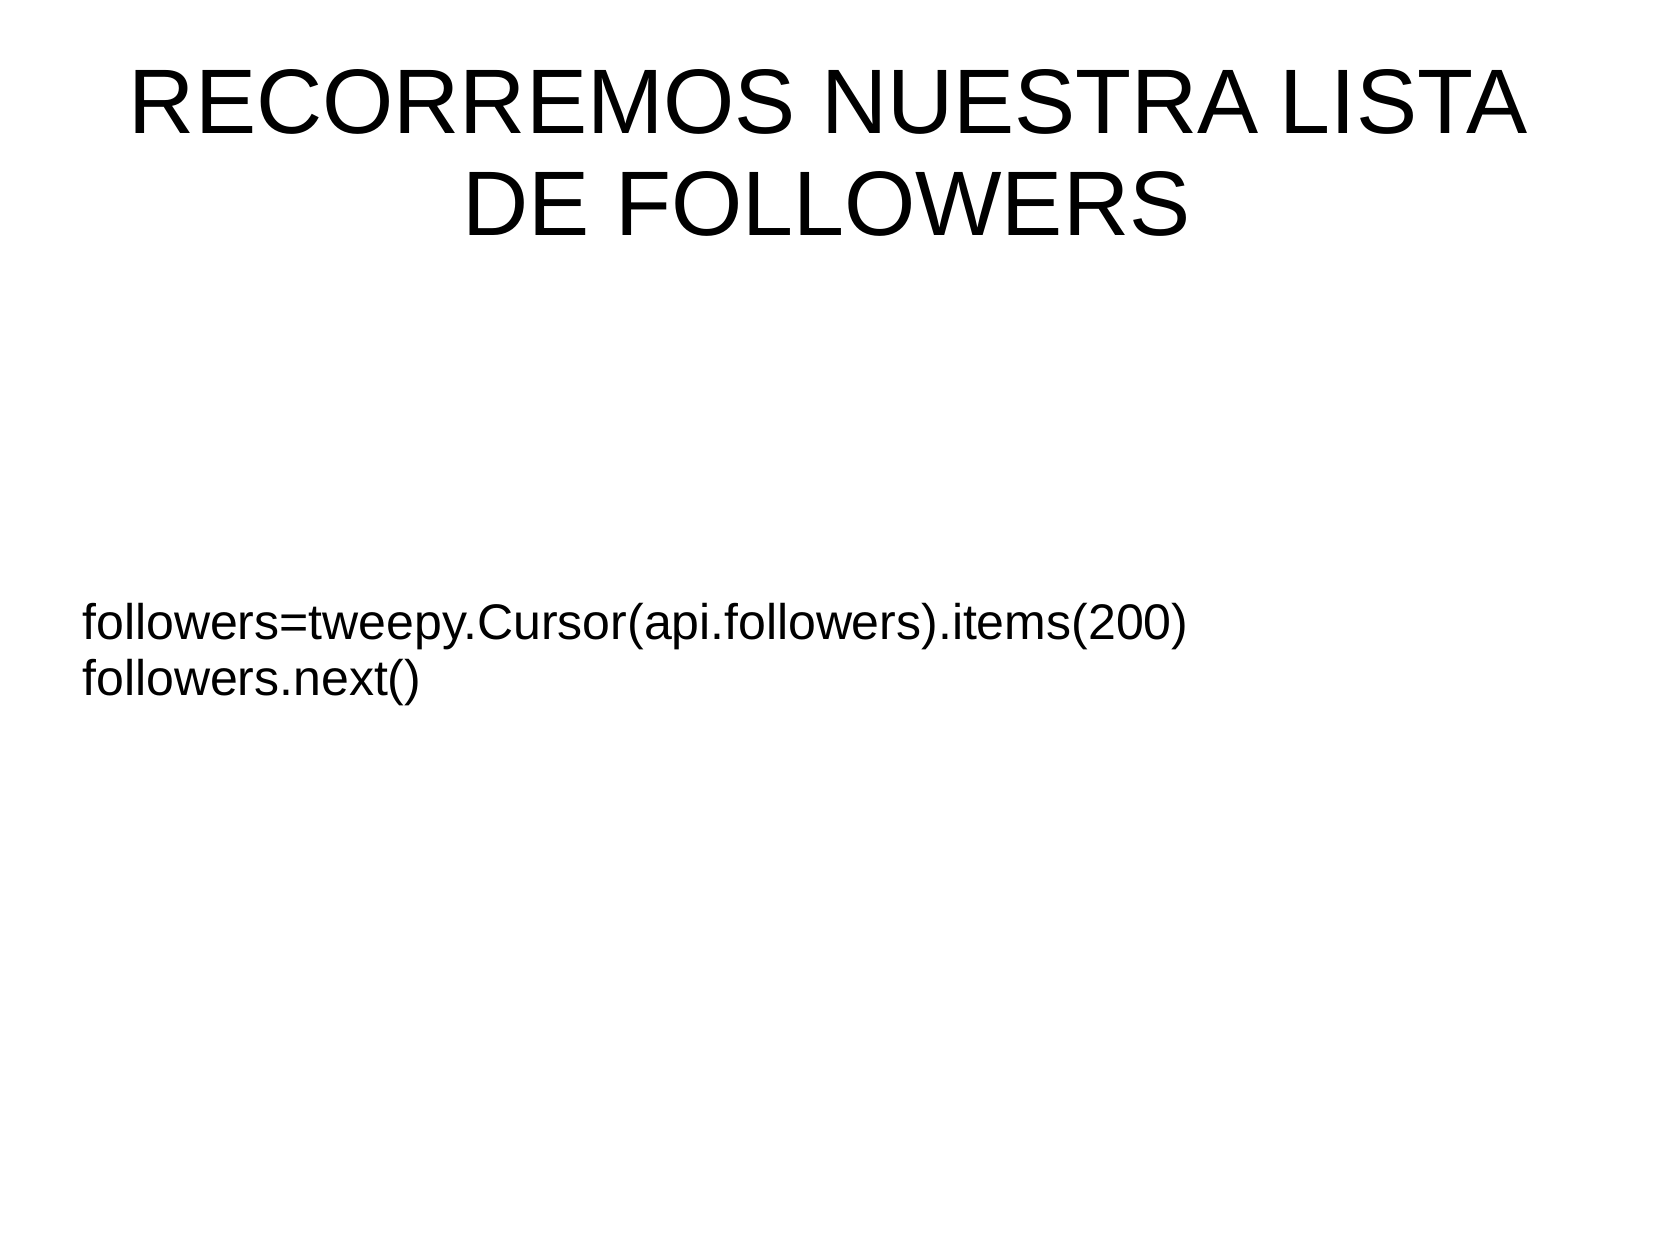

RECORREMOS NUESTRA LISTA DE FOLLOWERS
# followers=tweepy.Cursor(api.followers).items(200)
followers.next()